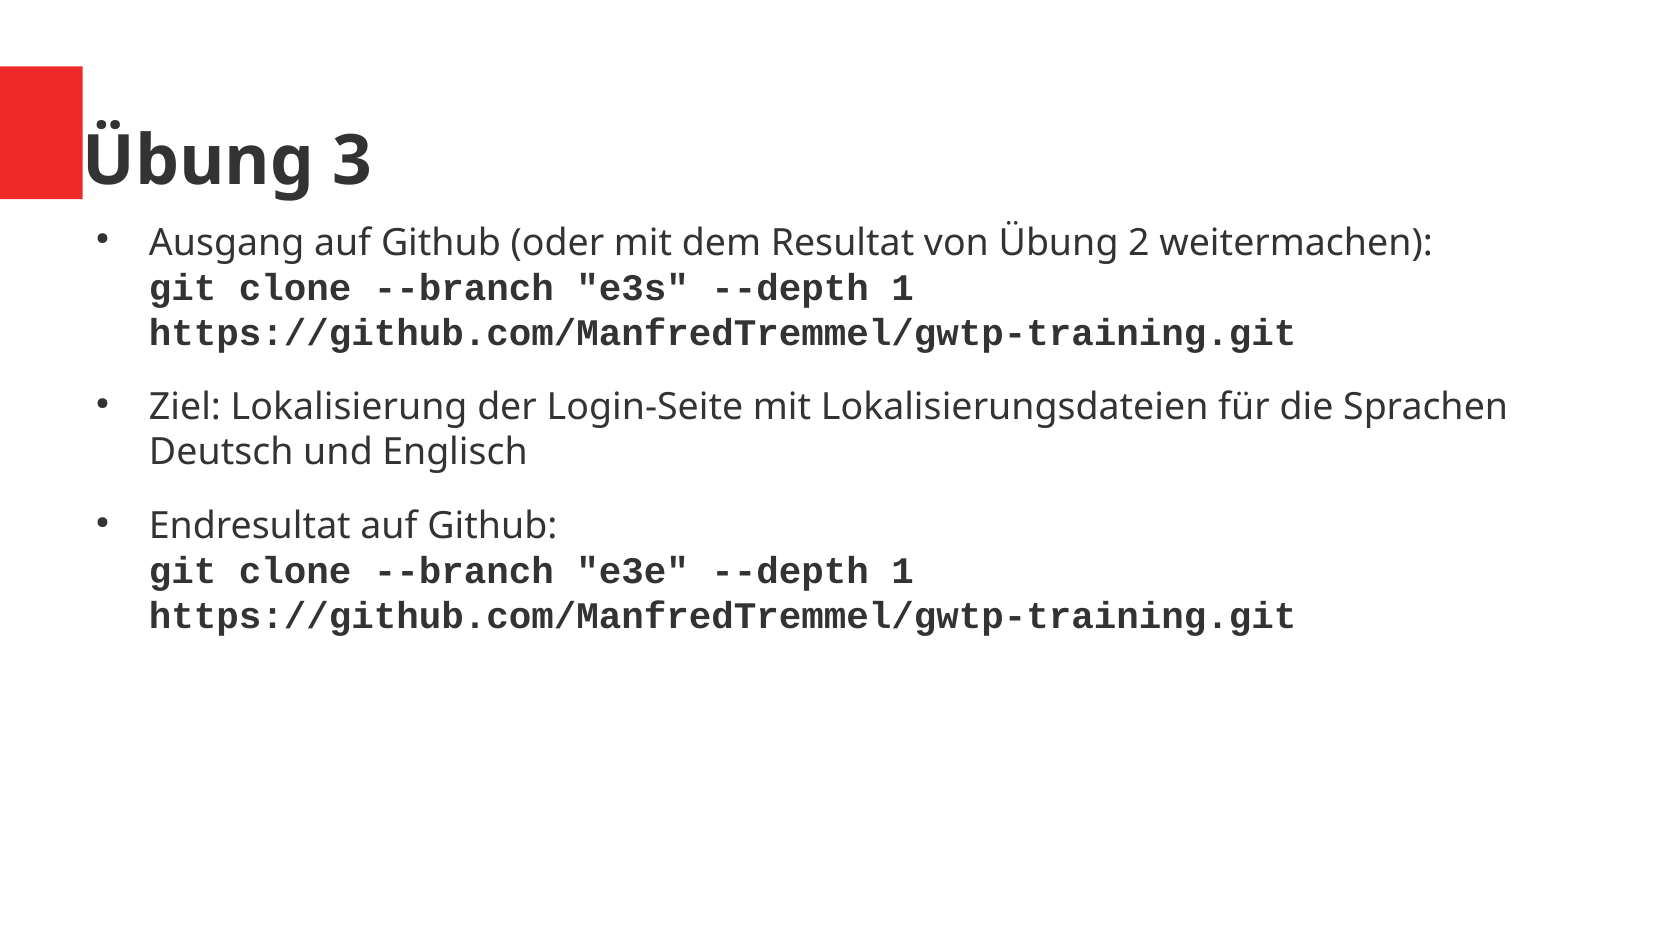

# Übung 3
Ausgang auf Github (oder mit dem Resultat von Übung 2 weitermachen):
git clone --branch "e3s" --depth 1 https://github.com/ManfredTremmel/gwtp-training.git
Ziel: Lokalisierung der Login-Seite mit Lokalisierungsdateien für die Sprachen Deutsch und Englisch
Endresultat auf Github:
git clone --branch "e3e" --depth 1 https://github.com/ManfredTremmel/gwtp-training.git